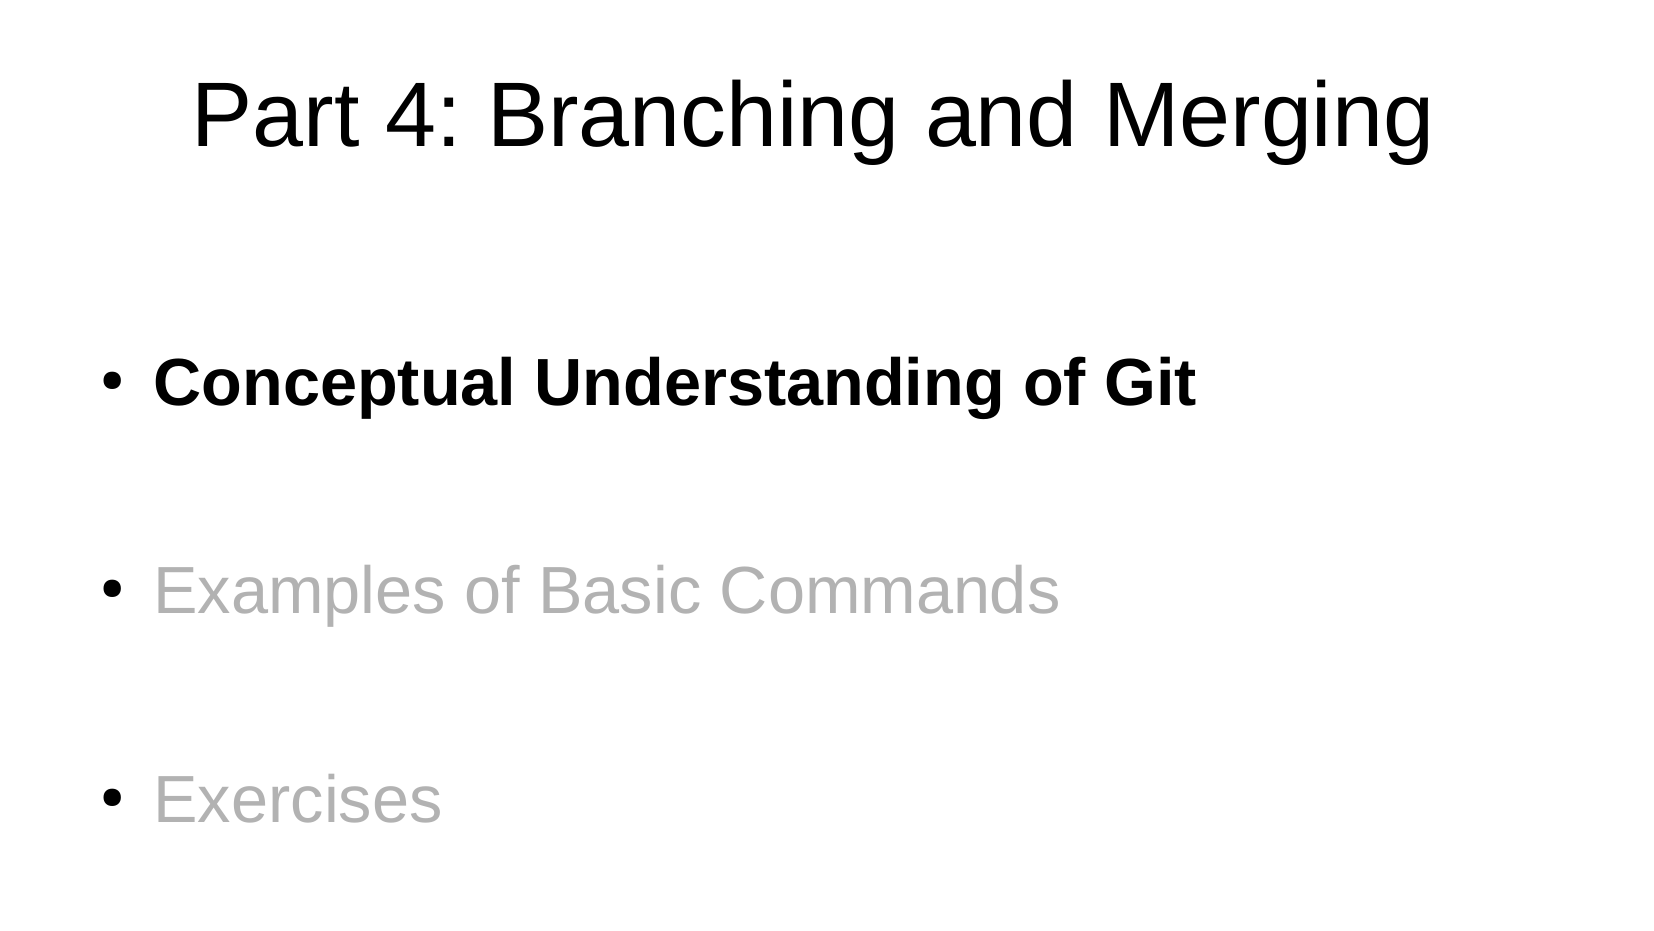

# Part 4: Branching and Merging
Conceptual Understanding of Git
Examples of Basic Commands
Exercises